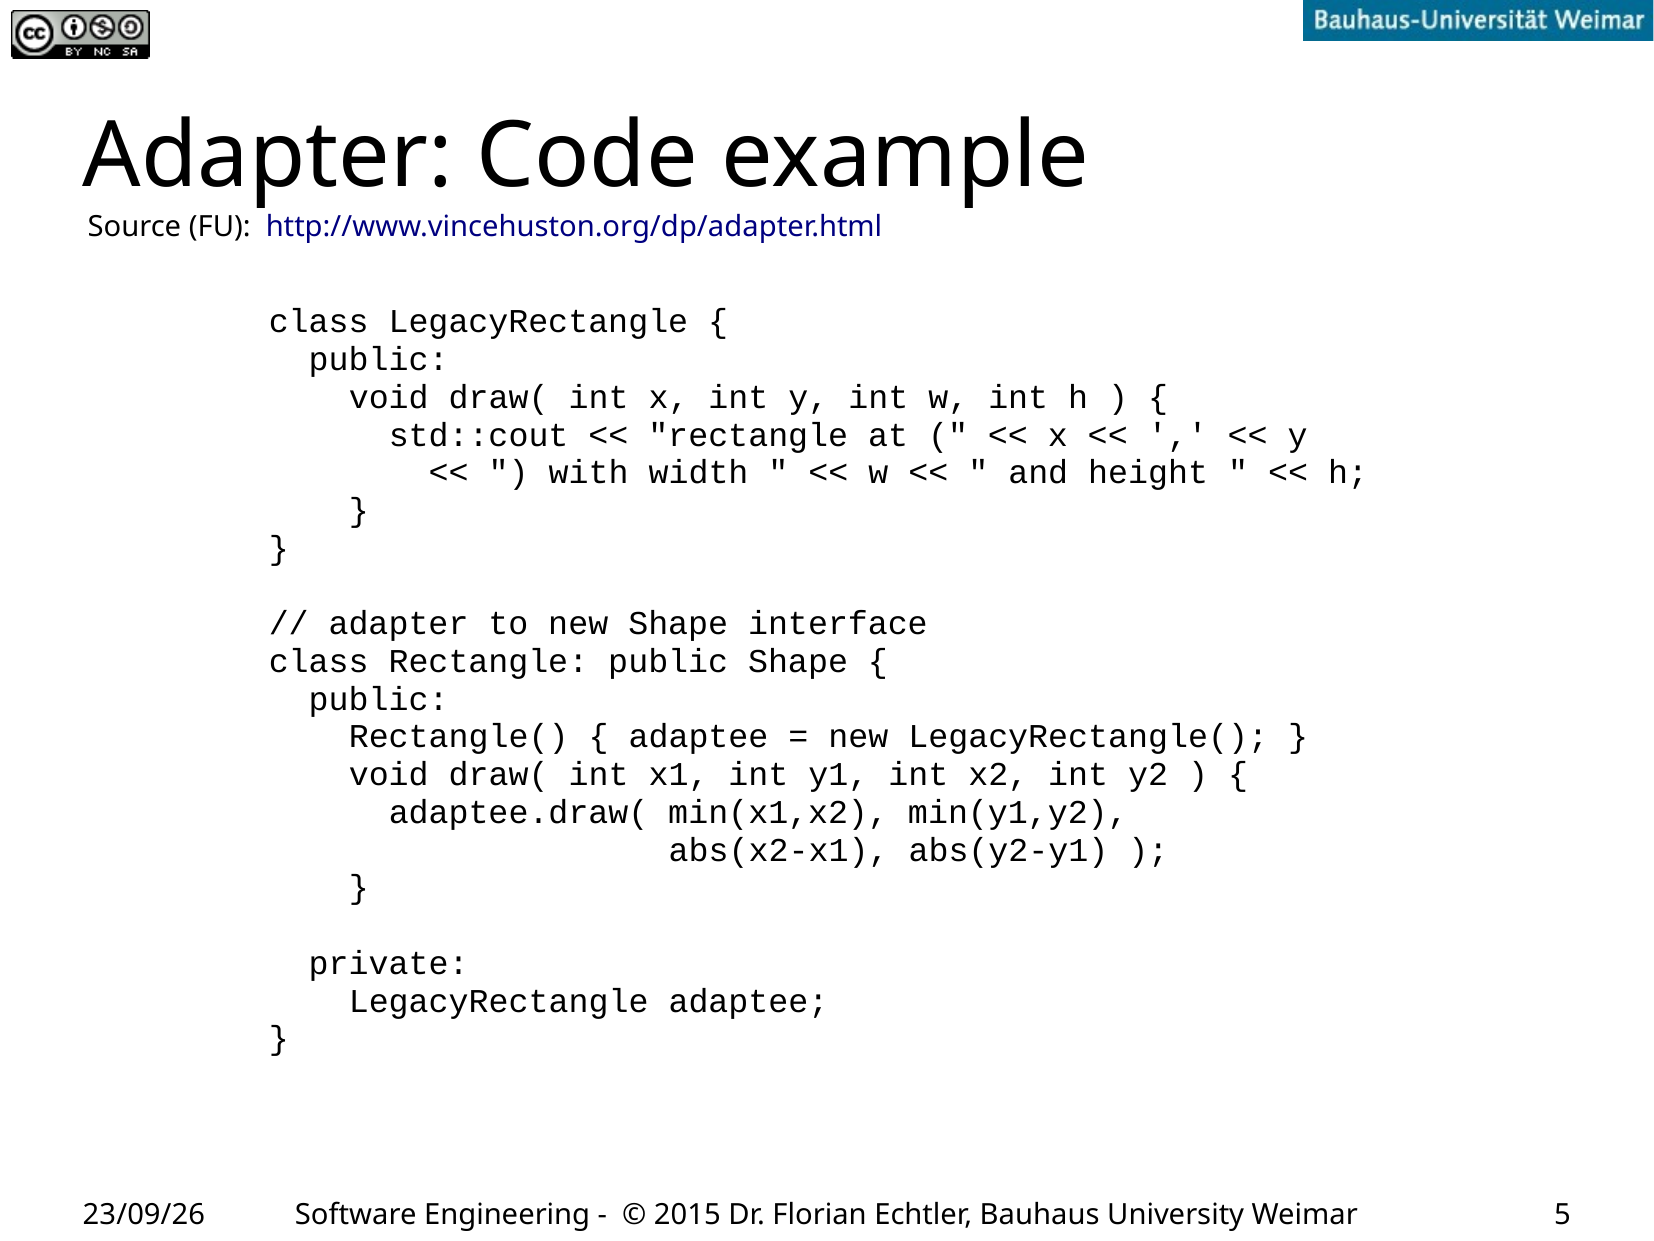

# Adapter: Code example
Source (FU): http://www.vincehuston.org/dp/adapter.html
class LegacyRectangle {
 public:
 void draw( int x, int y, int w, int h ) {
 std::cout << "rectangle at (" << x << ',' << y
 << ") with width " << w << " and height " << h;
 }
}
// adapter to new Shape interface
class Rectangle: public Shape {
 public:
 Rectangle() { adaptee = new LegacyRectangle(); }
 void draw( int x1, int y1, int x2, int y2 ) {
 adaptee.draw( min(x1,x2), min(y1,y2),
 abs(x2-x1), abs(y2-y1) );
 }
 private:
 LegacyRectangle adaptee;
}
Software Engineering - © 2015 Dr. Florian Echtler, Bauhaus University Weimar
5